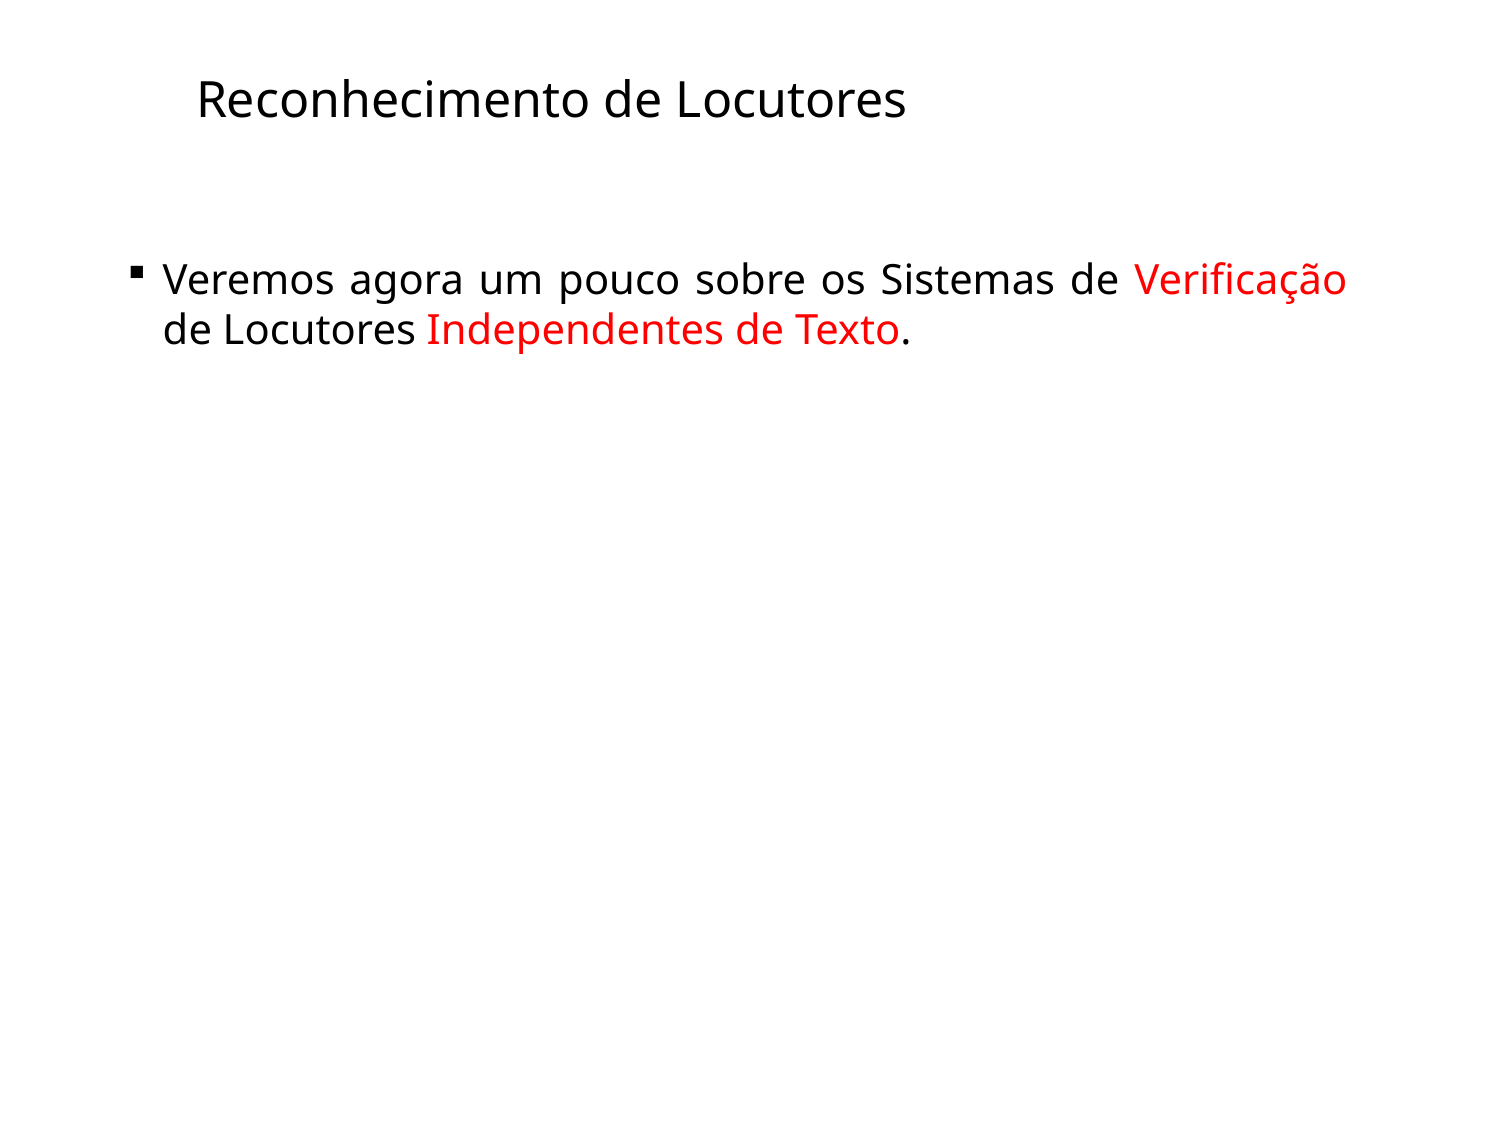

Reconhecimento de Locutores
Veremos agora um pouco sobre os Sistemas de Verificação de Locutores Independentes de Texto.